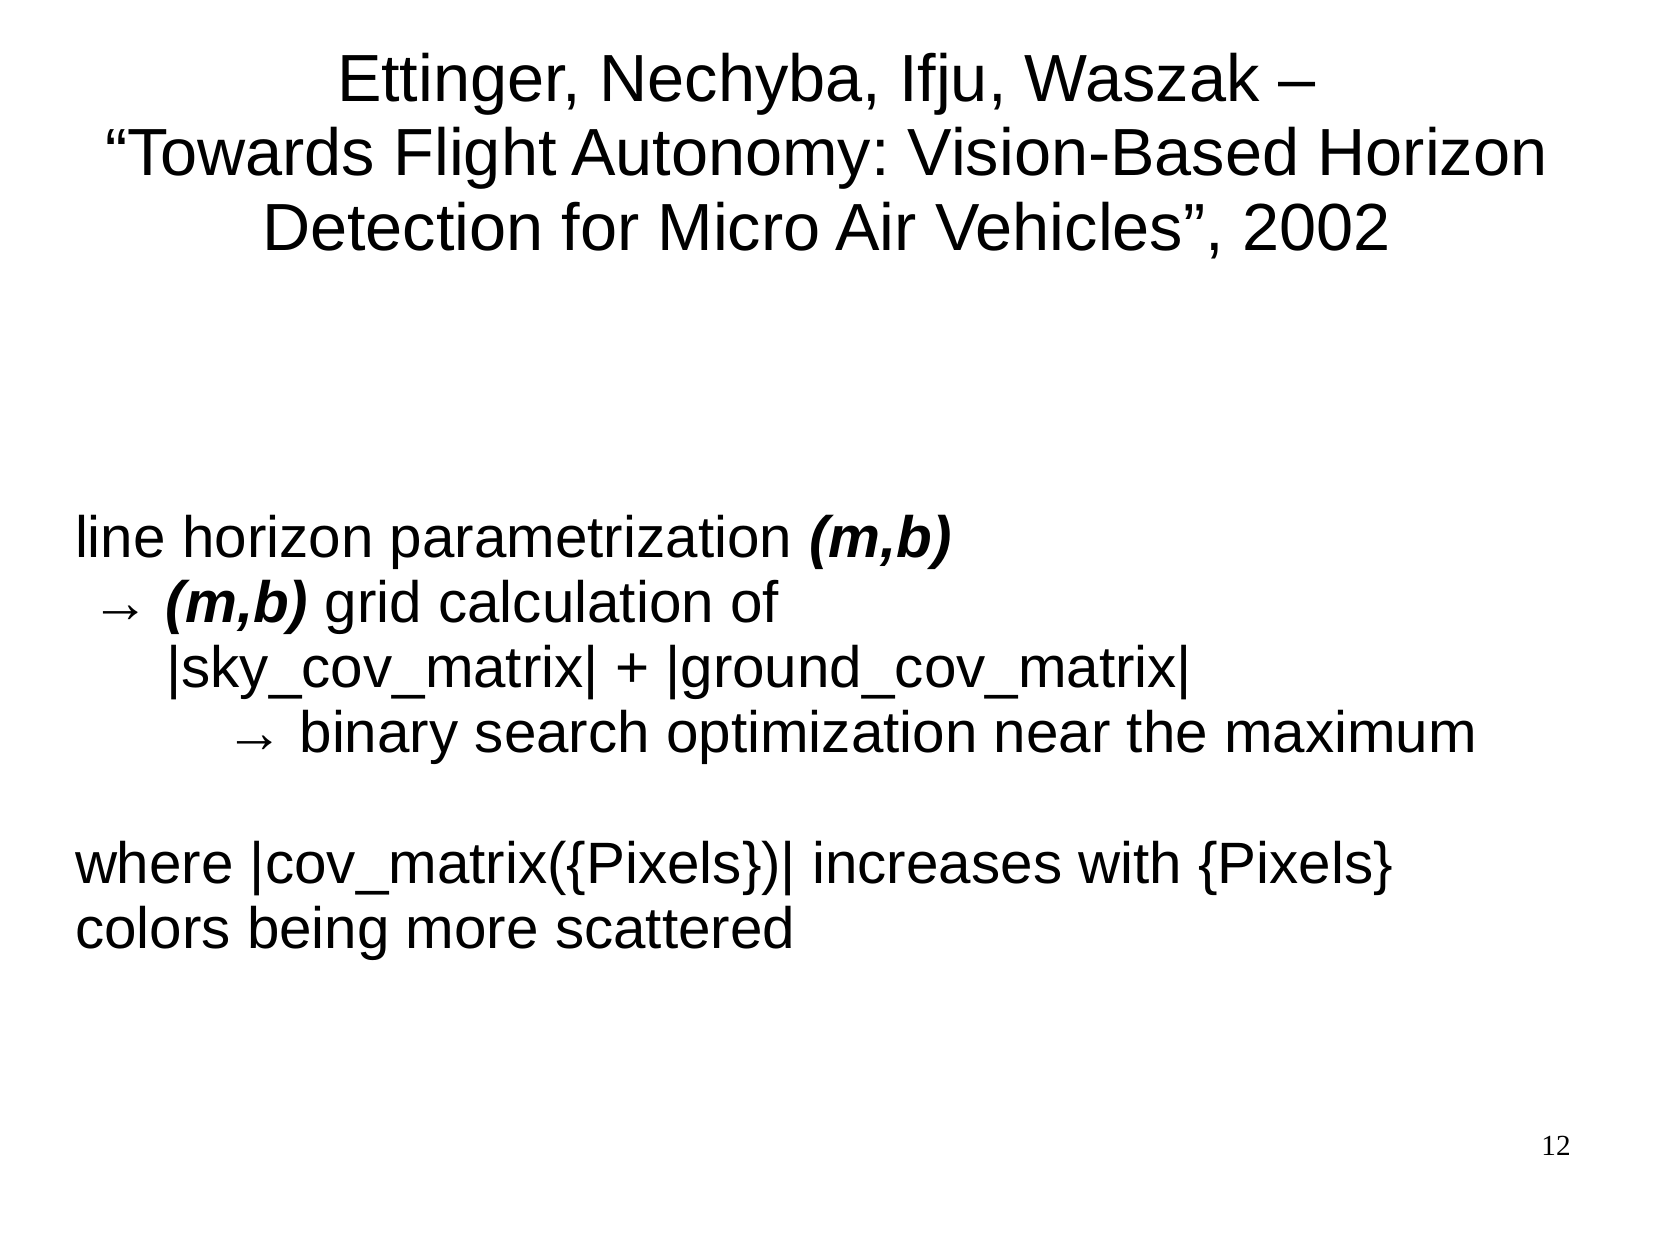

# Ettinger, Nechyba, Ifju, Waszak – “Towards Flight Autonomy: Vision-Based Horizon Detection for Micro Air Vehicles”, 2002
line horizon parametrization (m,b)
 → (m,b) grid calculation of
	 |sky_cov_matrix| + |ground_cov_matrix|
		→ binary search optimization near the maximum
where |cov_matrix({Pixels})| increases with {Pixels} colors being more scattered
12